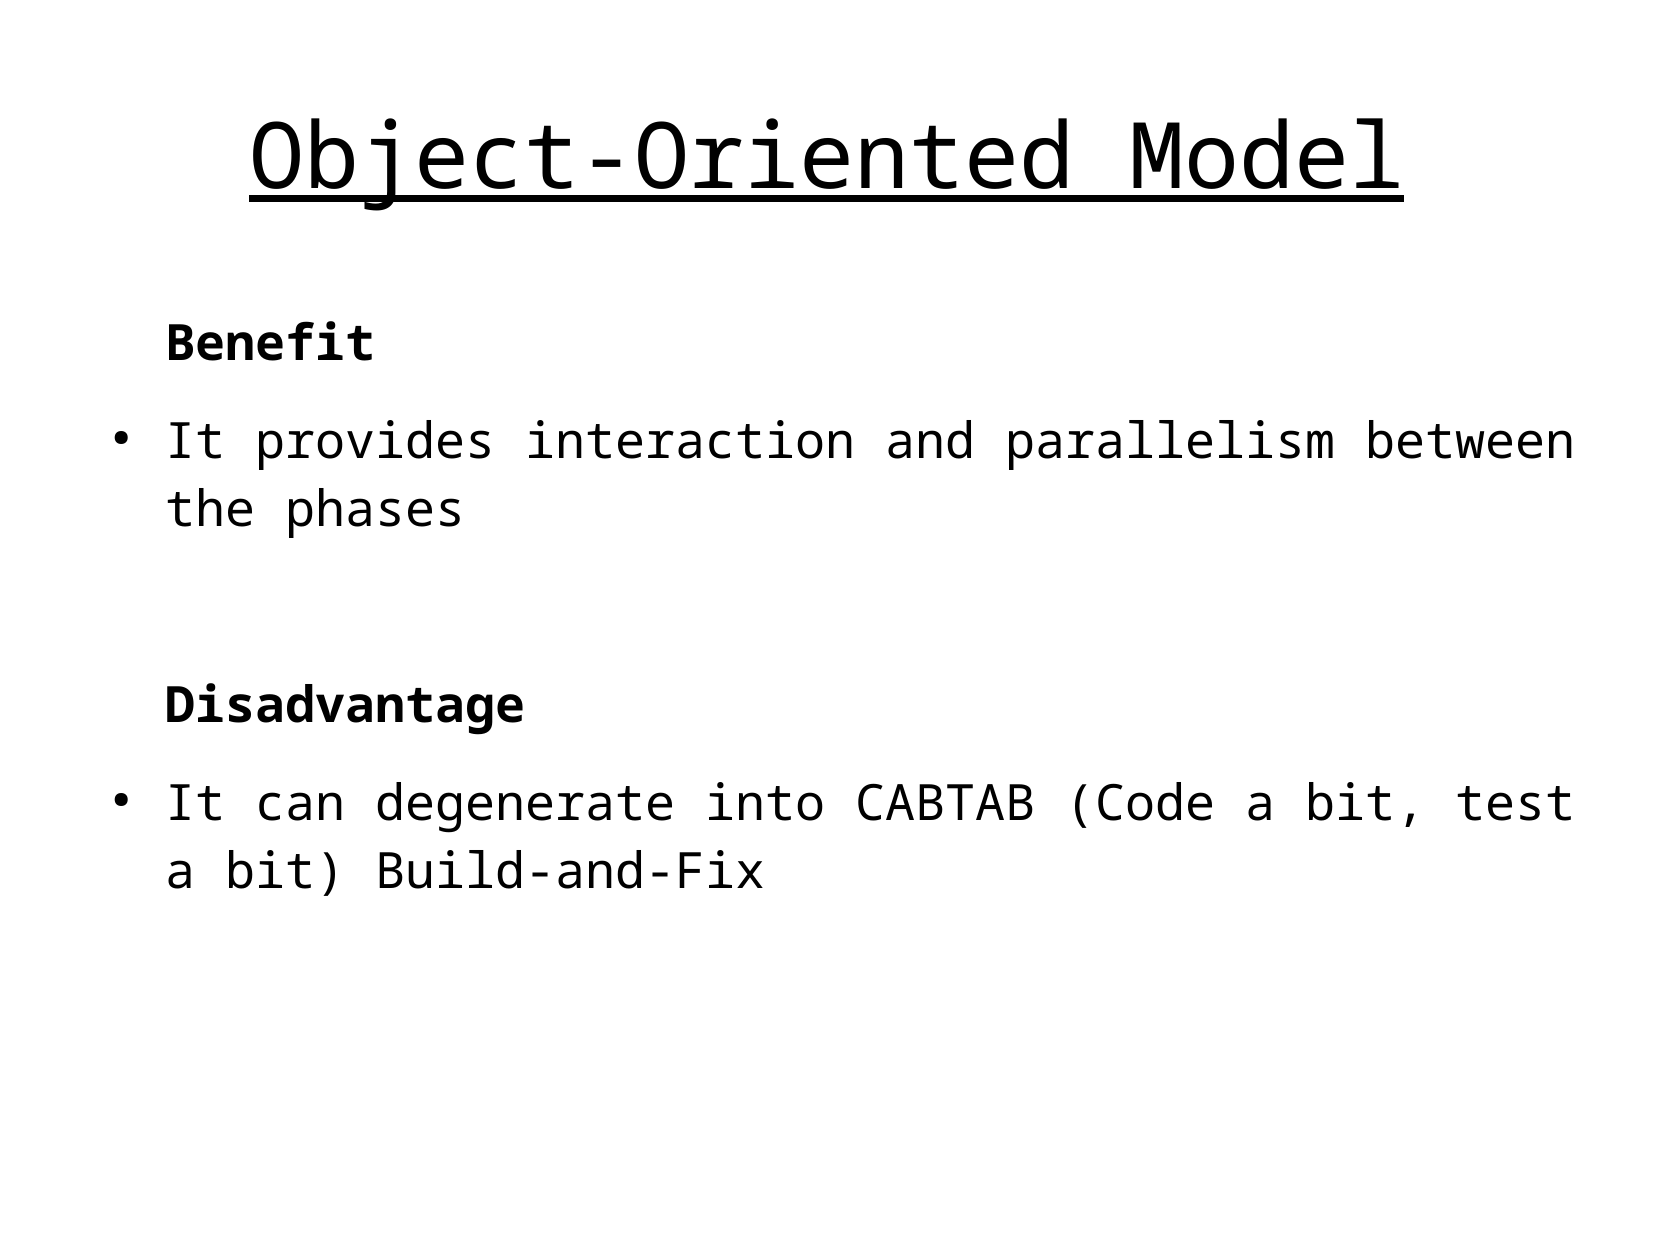

# Object-Oriented Model
Benefit
It provides interaction and parallelism between the phases
Disadvantage
It can degenerate into CABTAB (Code a bit, test a bit) Build-and-Fix